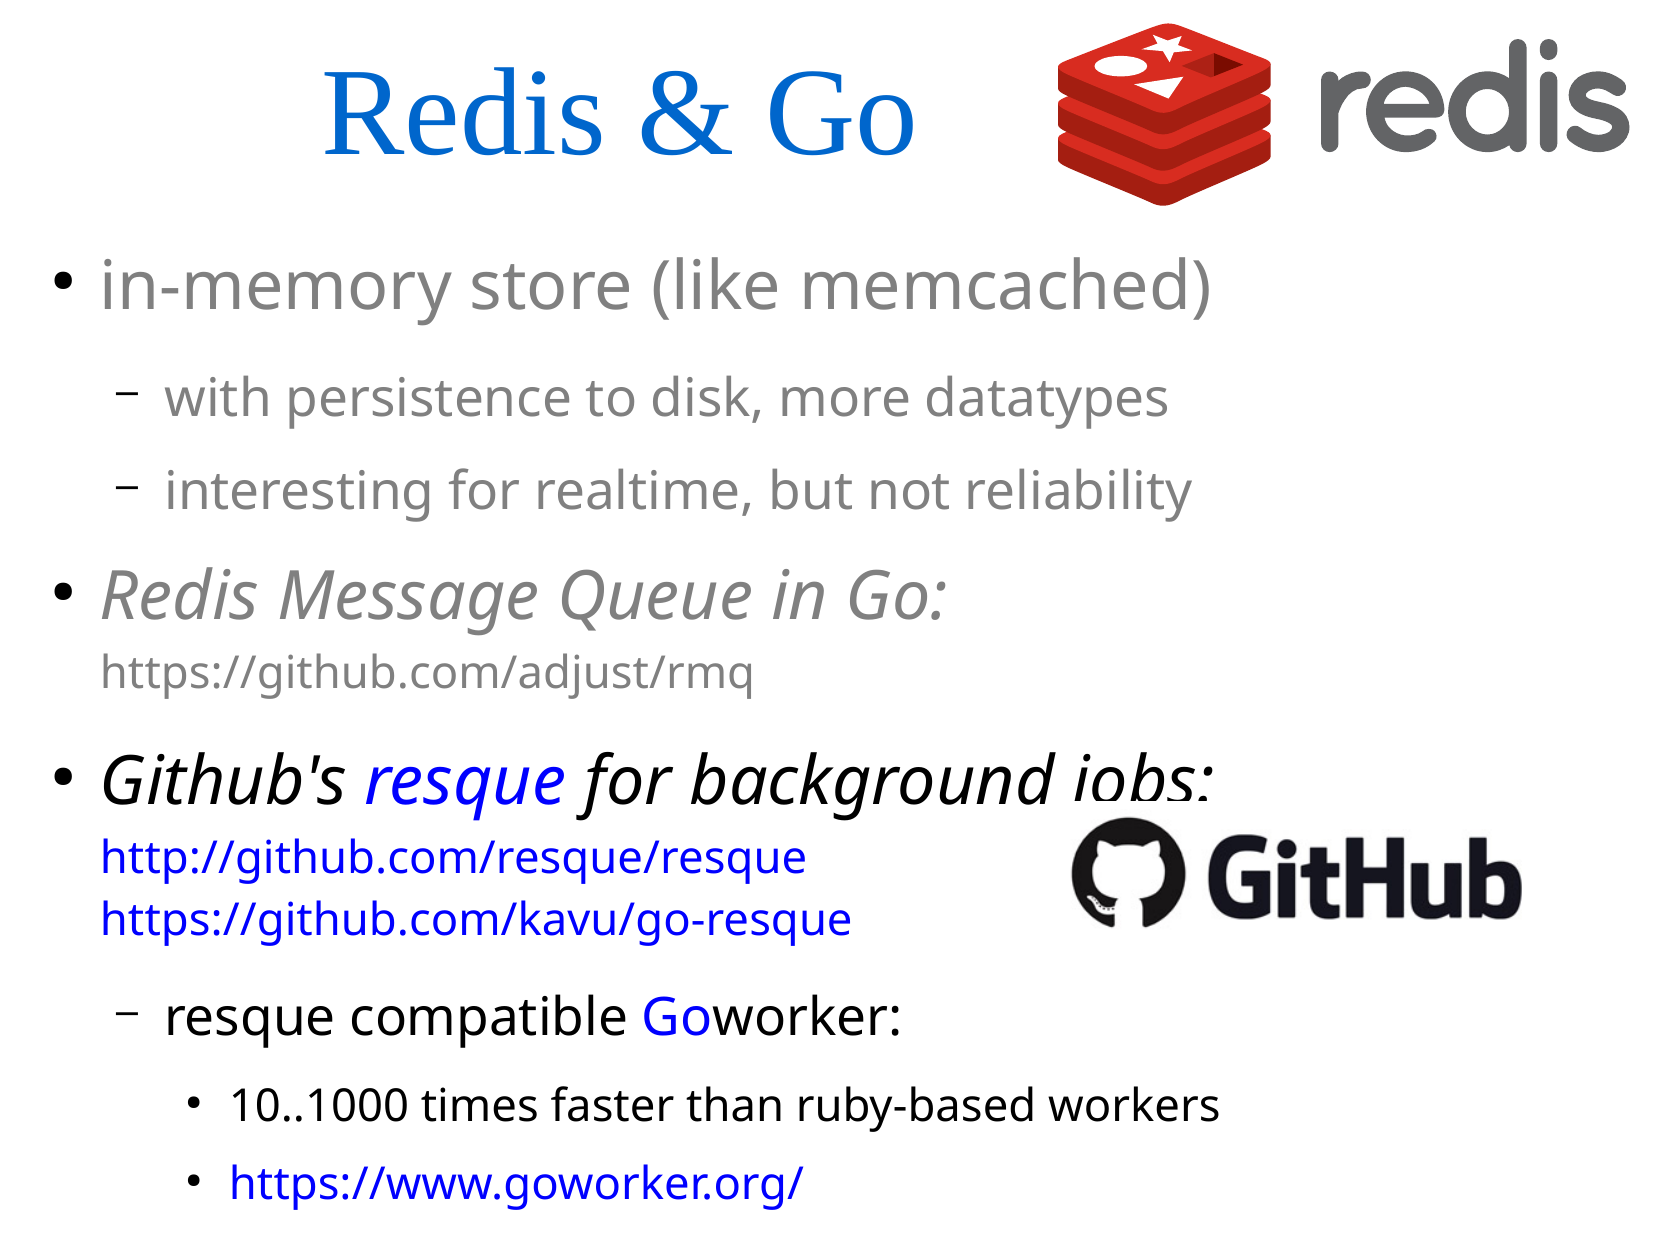

# Redis & Go
in-memory store (like memcached)
with persistence to disk, more datatypes
interesting for realtime, but not reliability
Redis Message Queue in Go:
https://github.com/adjust/rmq
Github's resque for background jobs:
http://github.com/resque/resque
https://github.com/kavu/go-resque
resque compatible Goworker:
10..1000 times faster than ruby-based workers
https://www.goworker.org/